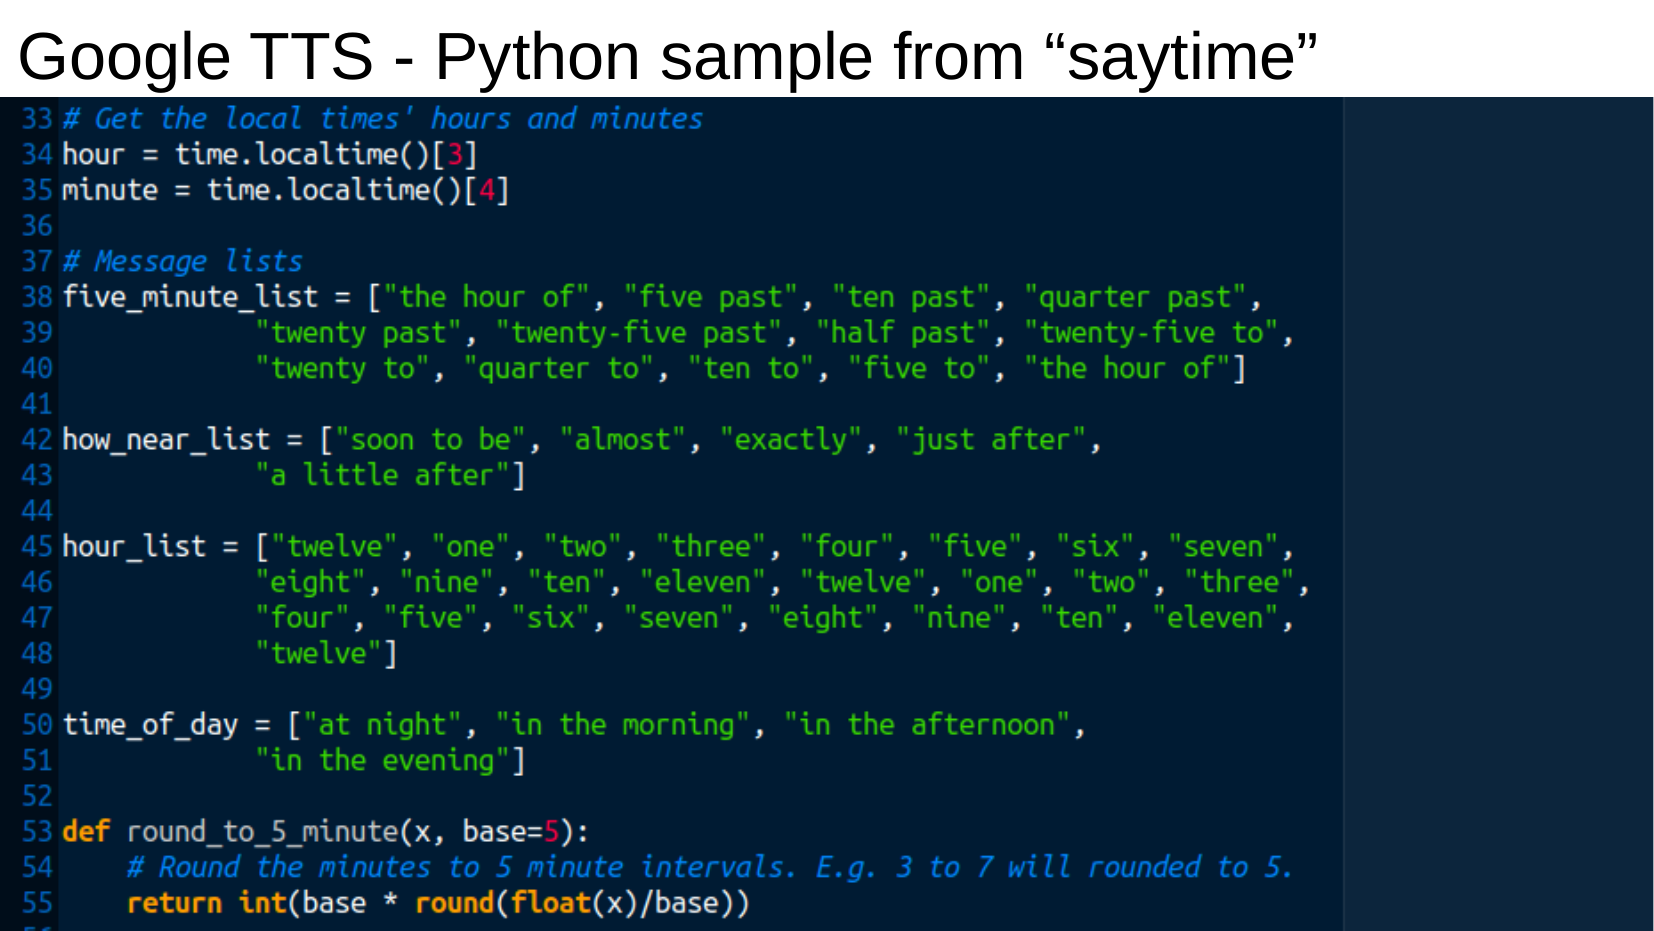

# Google TTS - Python sample from “saytime”